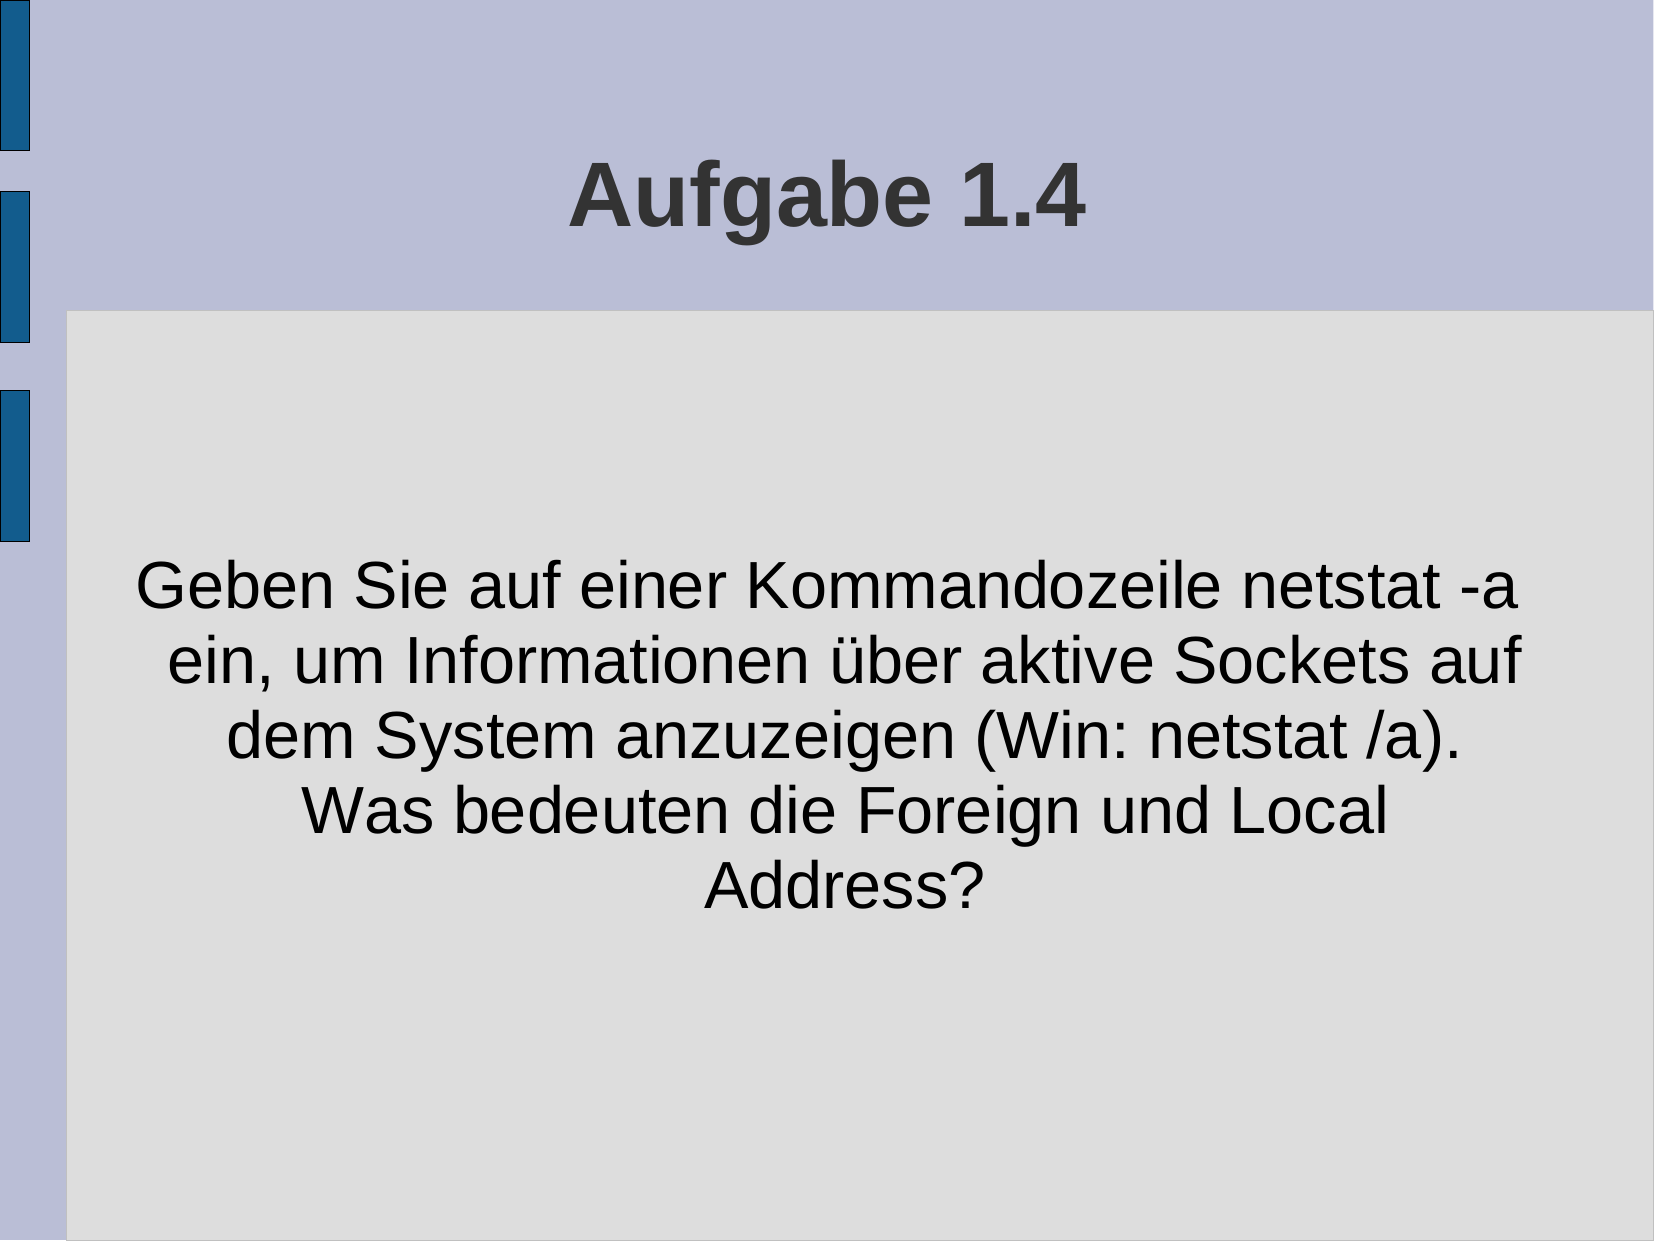

# Aufgabe 1.4
Geben Sie auf einer Kommandozeile netstat -a ein, um Informationen über aktive Sockets auf dem System anzuzeigen (Win: netstat /a). Was bedeuten die Foreign und Local Address?